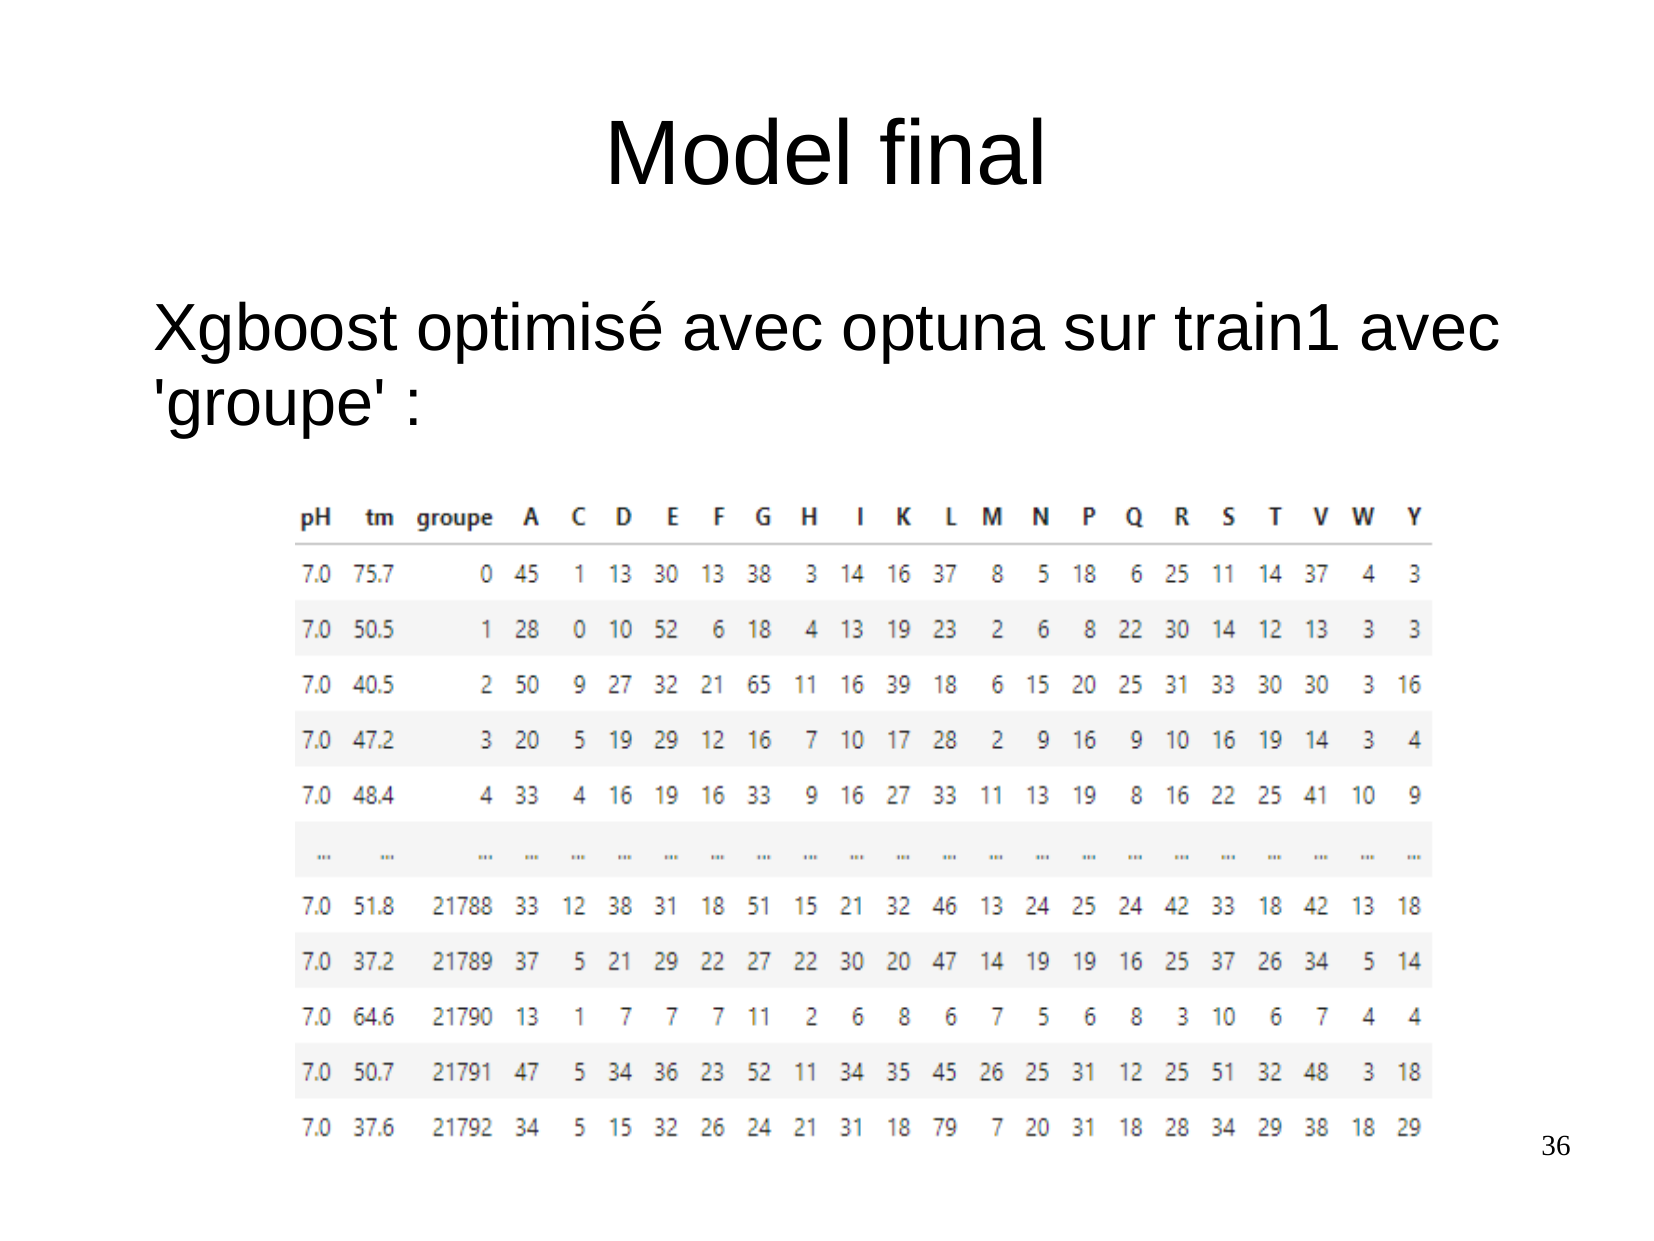

# Model final
Xgboost optimisé avec optuna sur train1 avec 'groupe' :
36